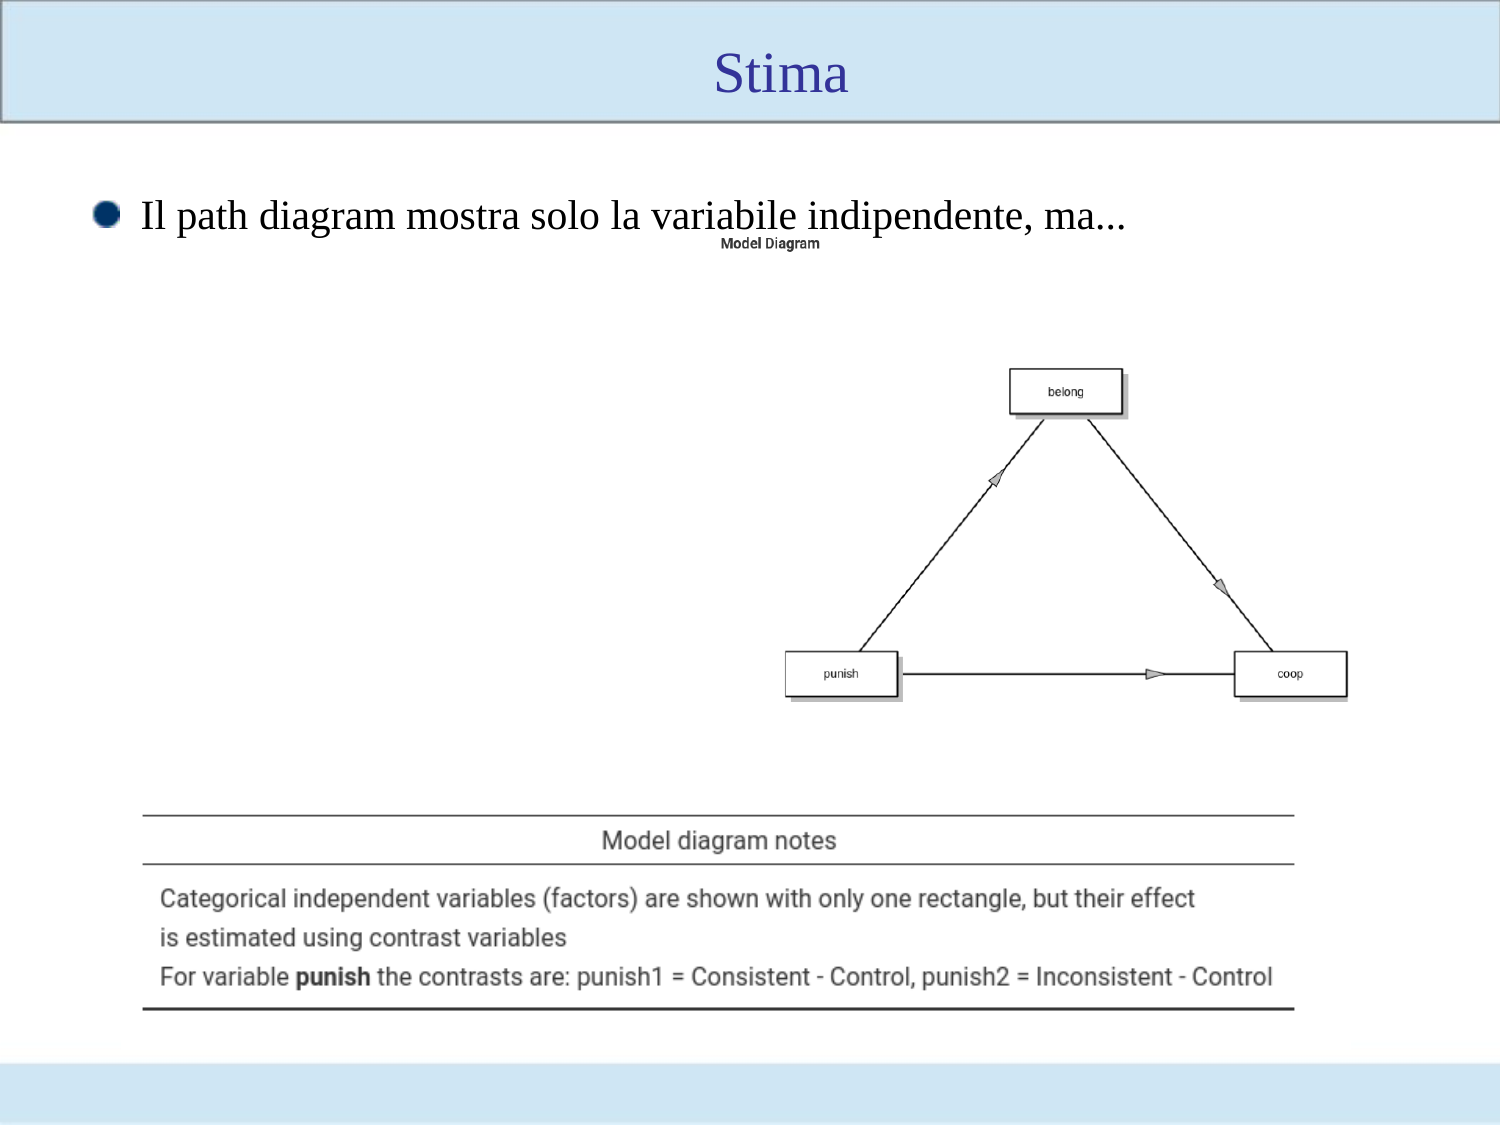

# Stima
 Il path diagram mostra solo la variabile indipendente, ma...